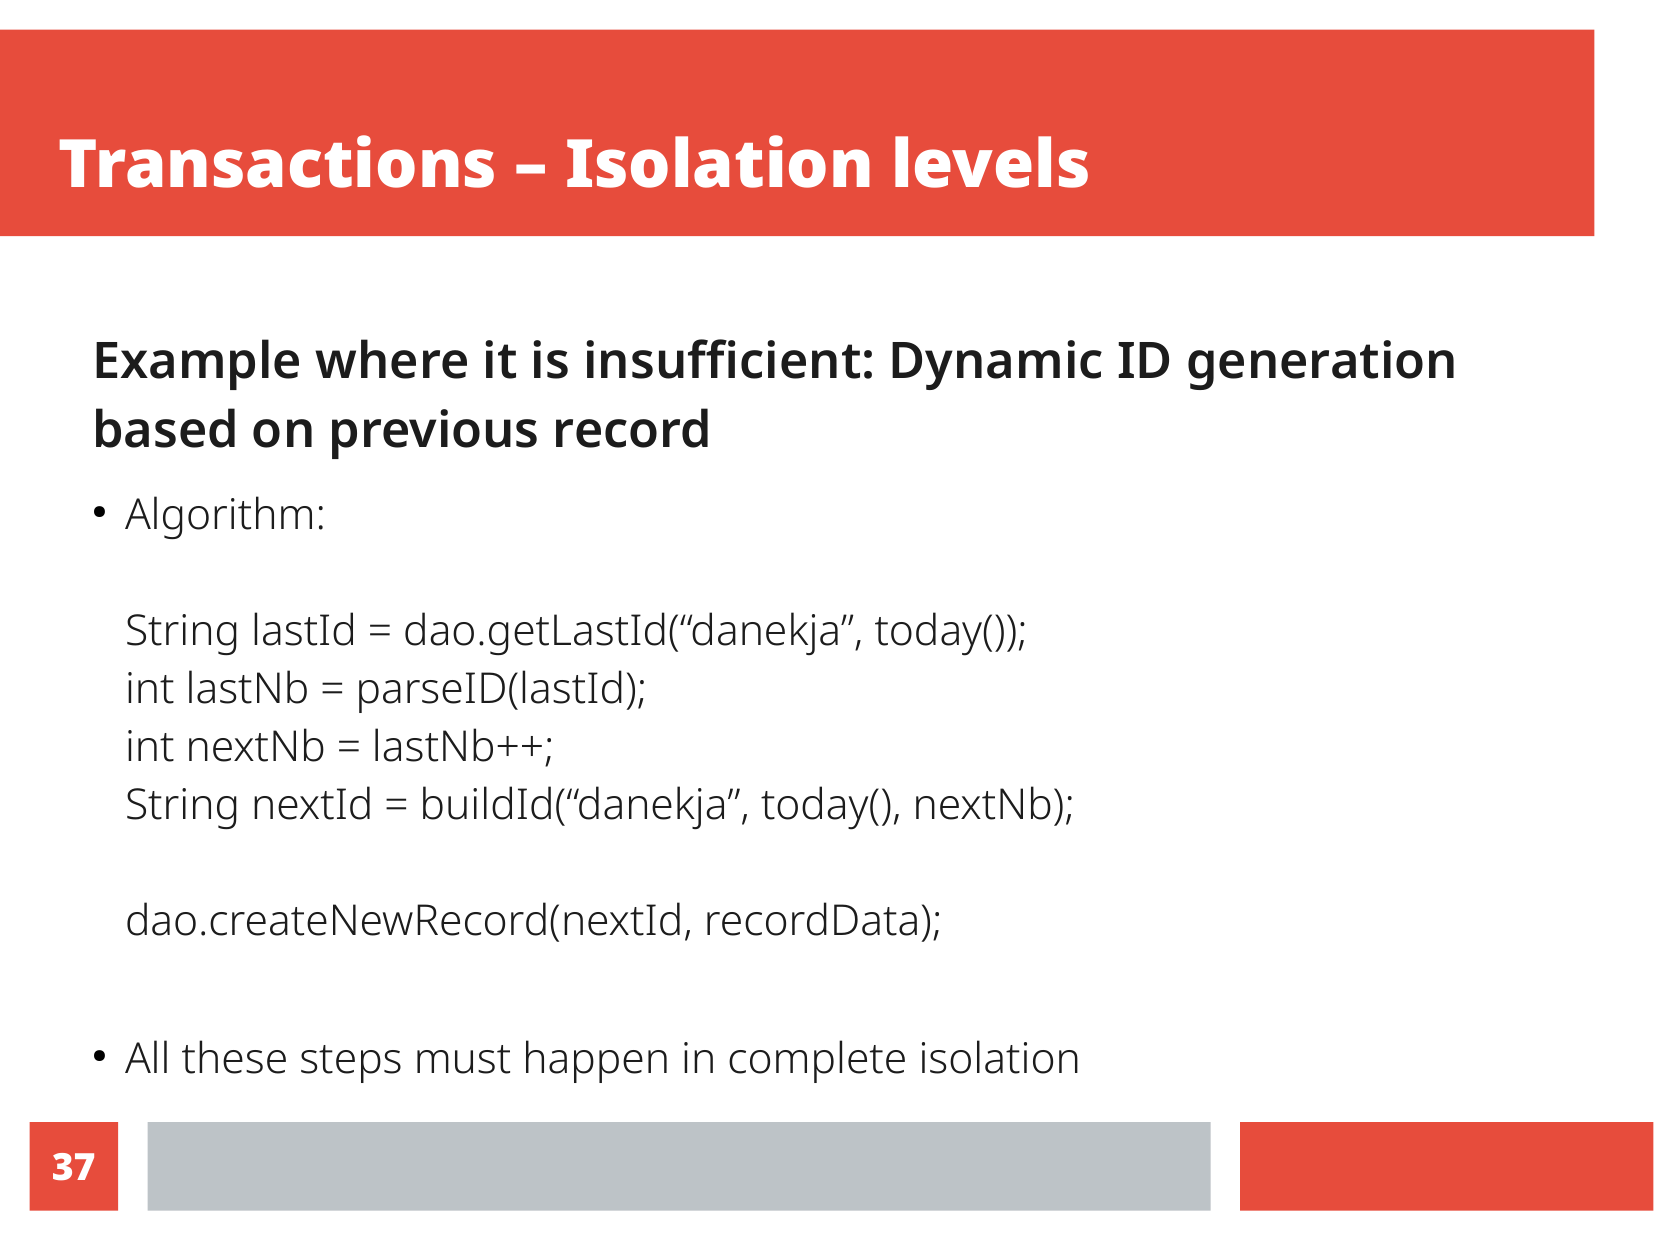

# Transactions – Isolation levels
Example where it is insufficient: Dynamic ID generation based on previous record
Algorithm:
String lastId = dao.getLastId(“danekja”, today());
int lastNb = parseID(lastId);
int nextNb = lastNb++;
String nextId = buildId(“danekja”, today(), nextNb);
dao.createNewRecord(nextId, recordData);
All these steps must happen in complete isolation
37